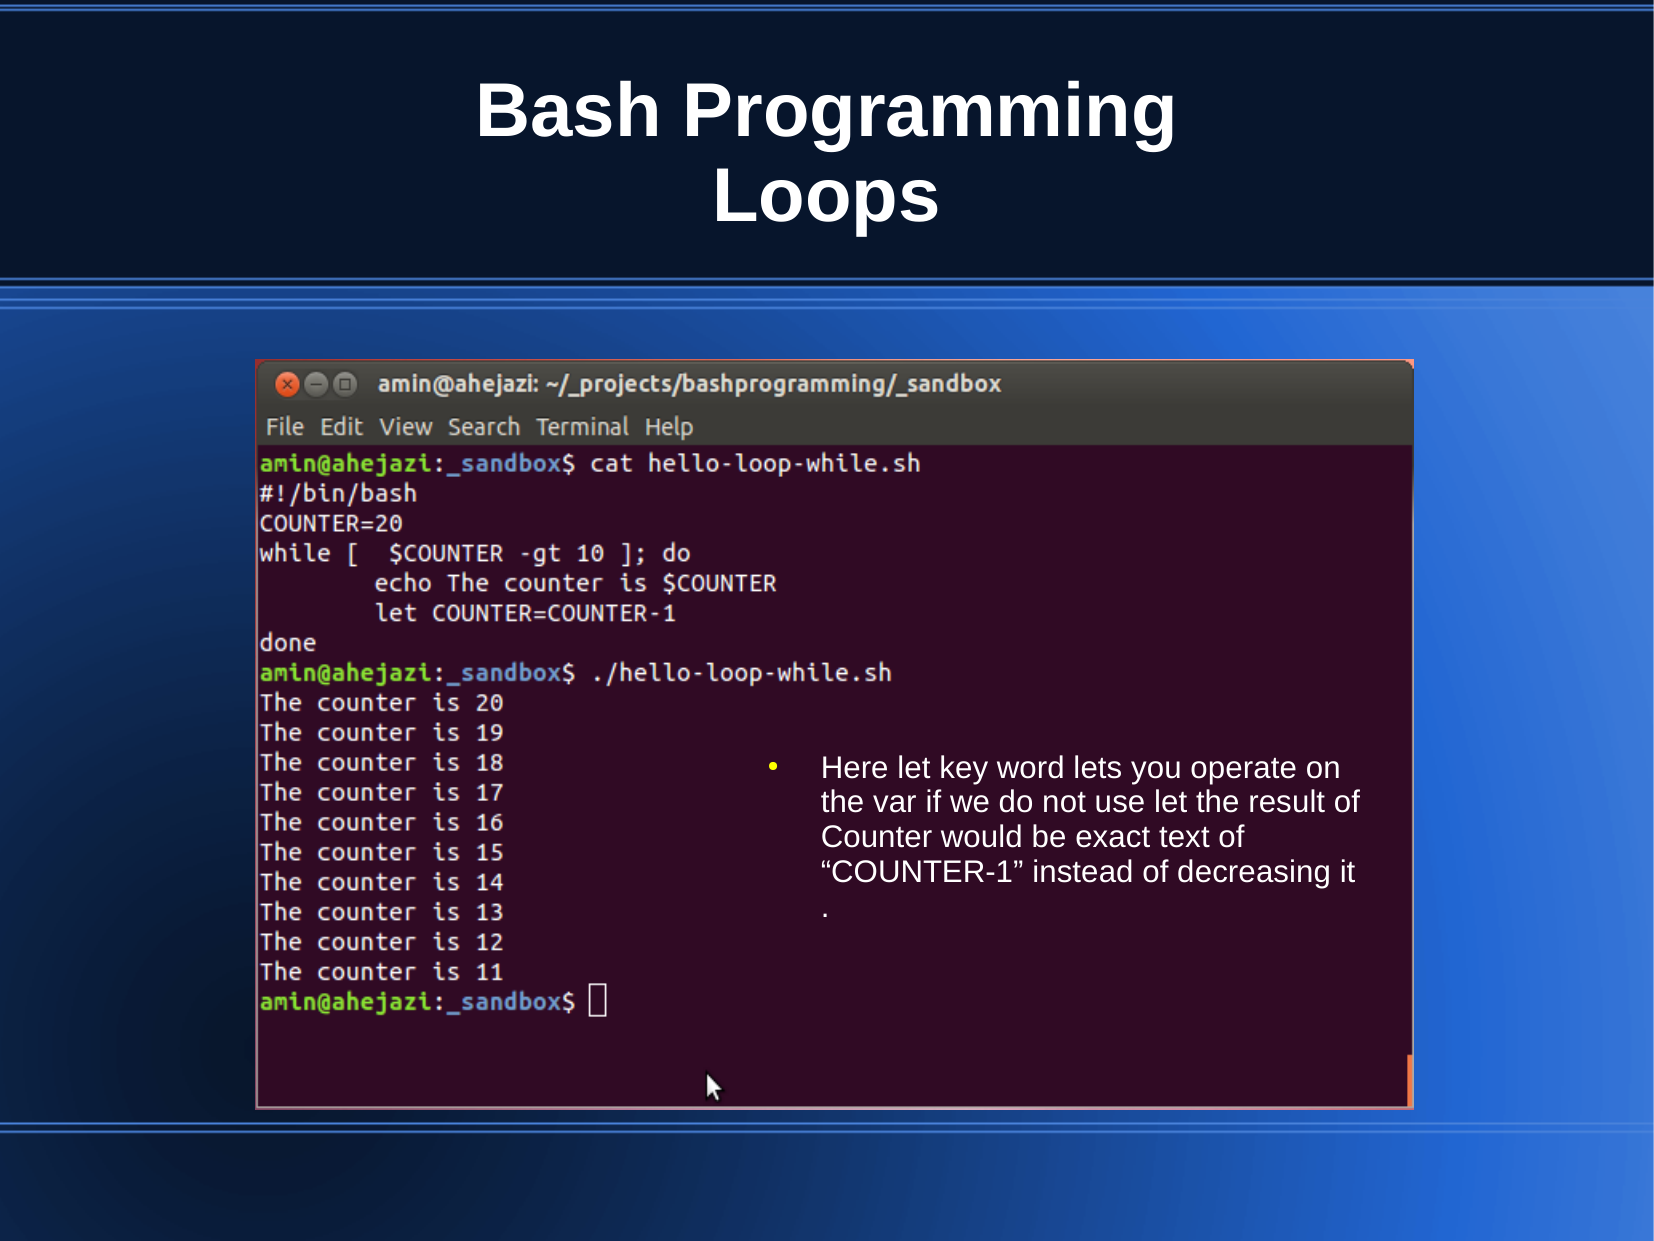

# Bash Programming Loops
Here let key word lets you operate on the var if we do not use let the result of Counter would be exact text of “COUNTER-1” instead of decreasing it .